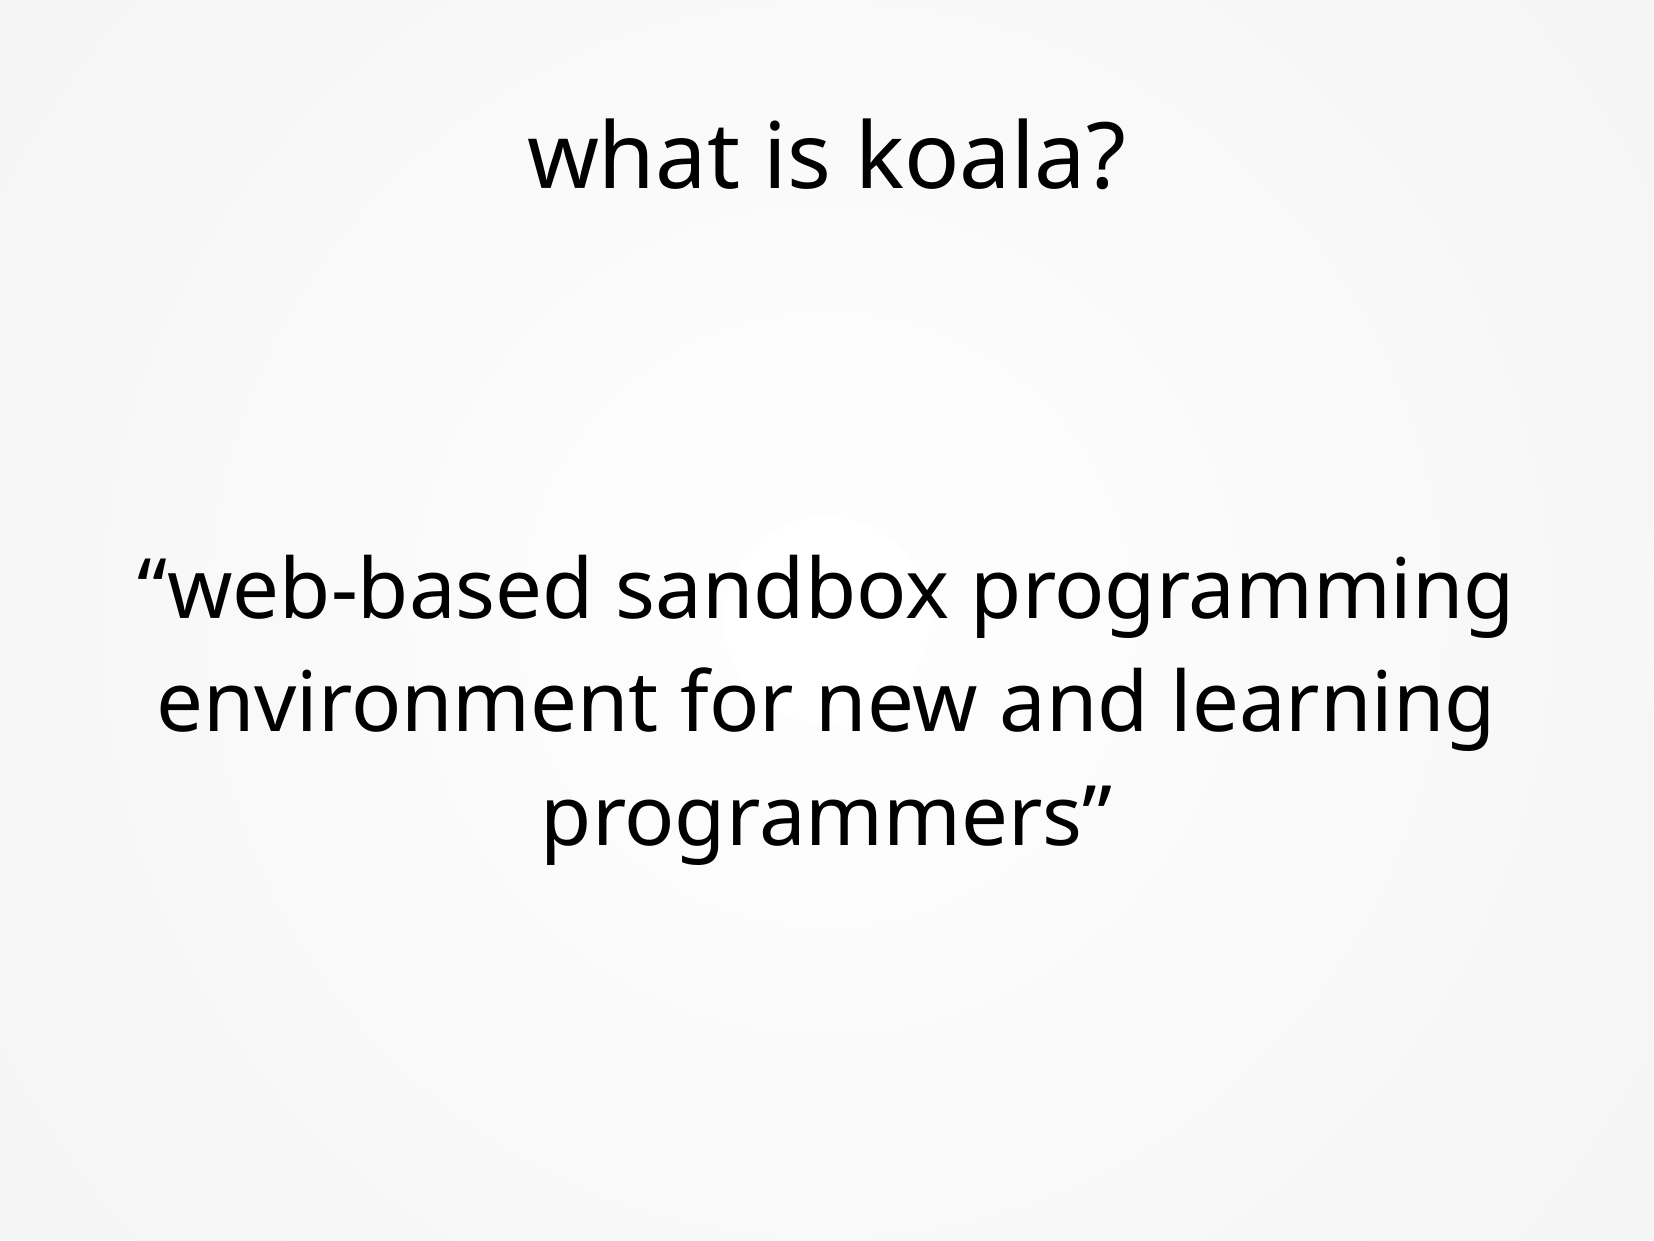

what is koala?
# “web-based sandbox programming environment for new and learning programmers”